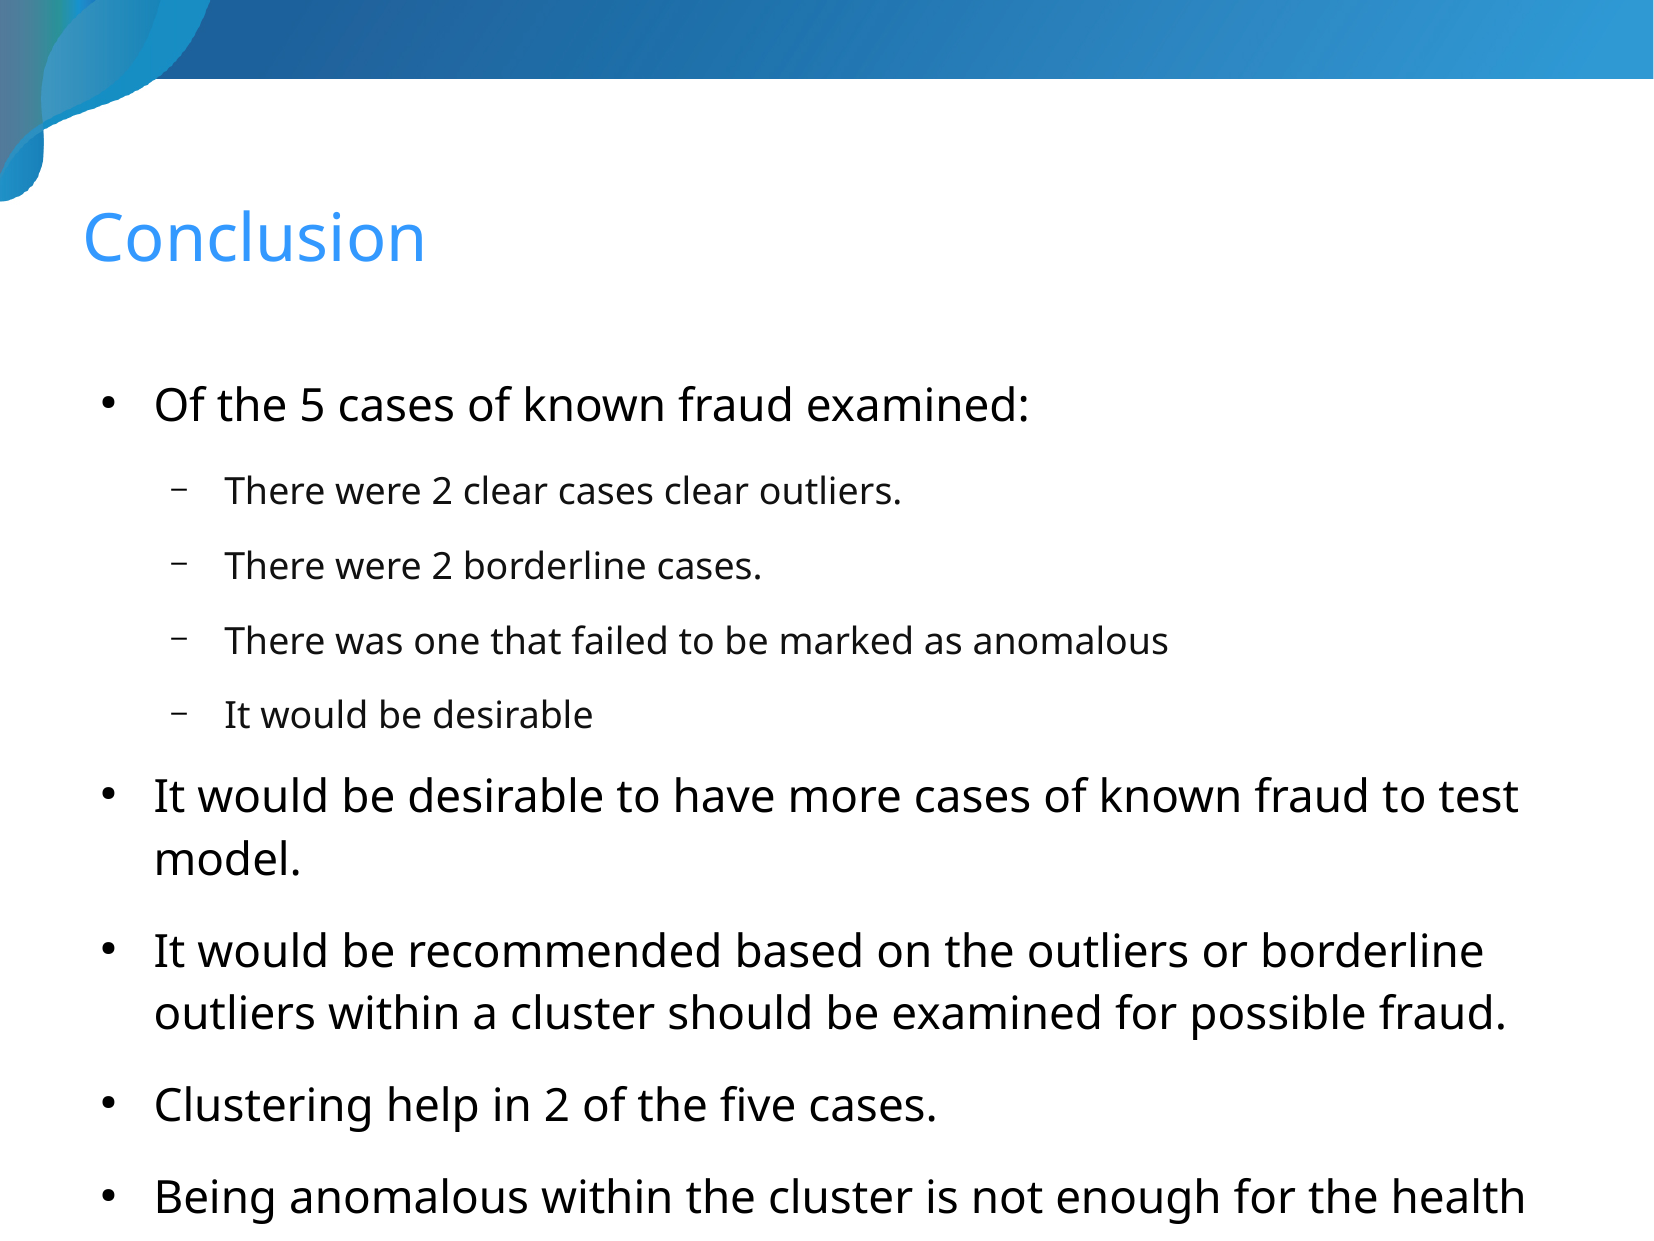

# Conclusion
Of the 5 cases of known fraud examined:
There were 2 clear cases clear outliers.
There were 2 borderline cases.
There was one that failed to be marked as anomalous
It would be desirable
It would be desirable to have more cases of known fraud to test model.
It would be recommended based on the outliers or borderline outliers within a cluster should be examined for possible fraud.
Clustering help in 2 of the five cases.
Being anomalous within the cluster is not enough for the health care provider to have opioid